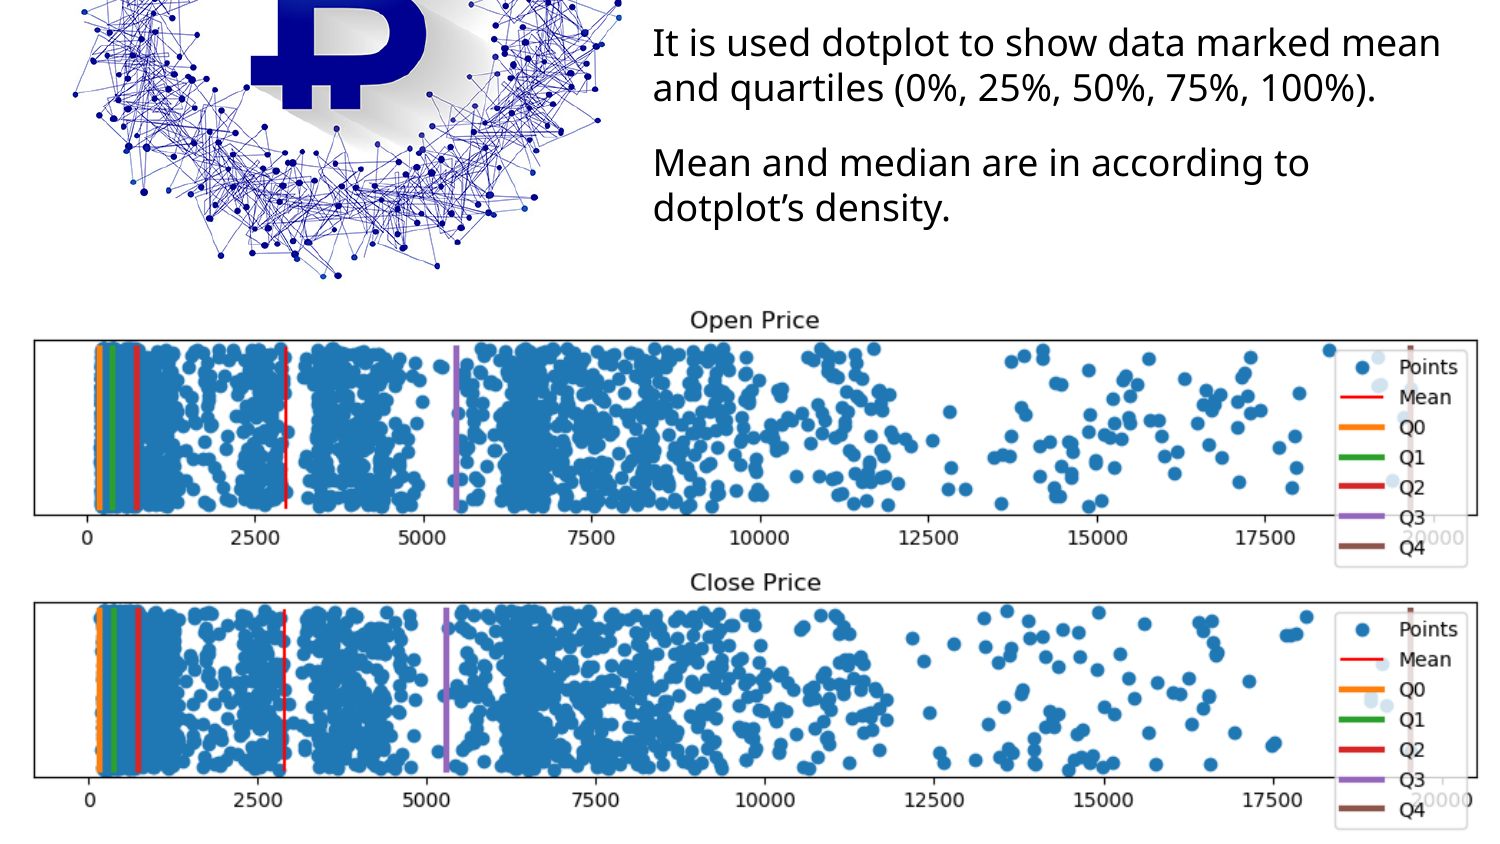

# It is used dotplot to show data marked mean and quartiles (0%, 25%, 50%, 75%, 100%).
Mean and median are in according to dotplot’s density.